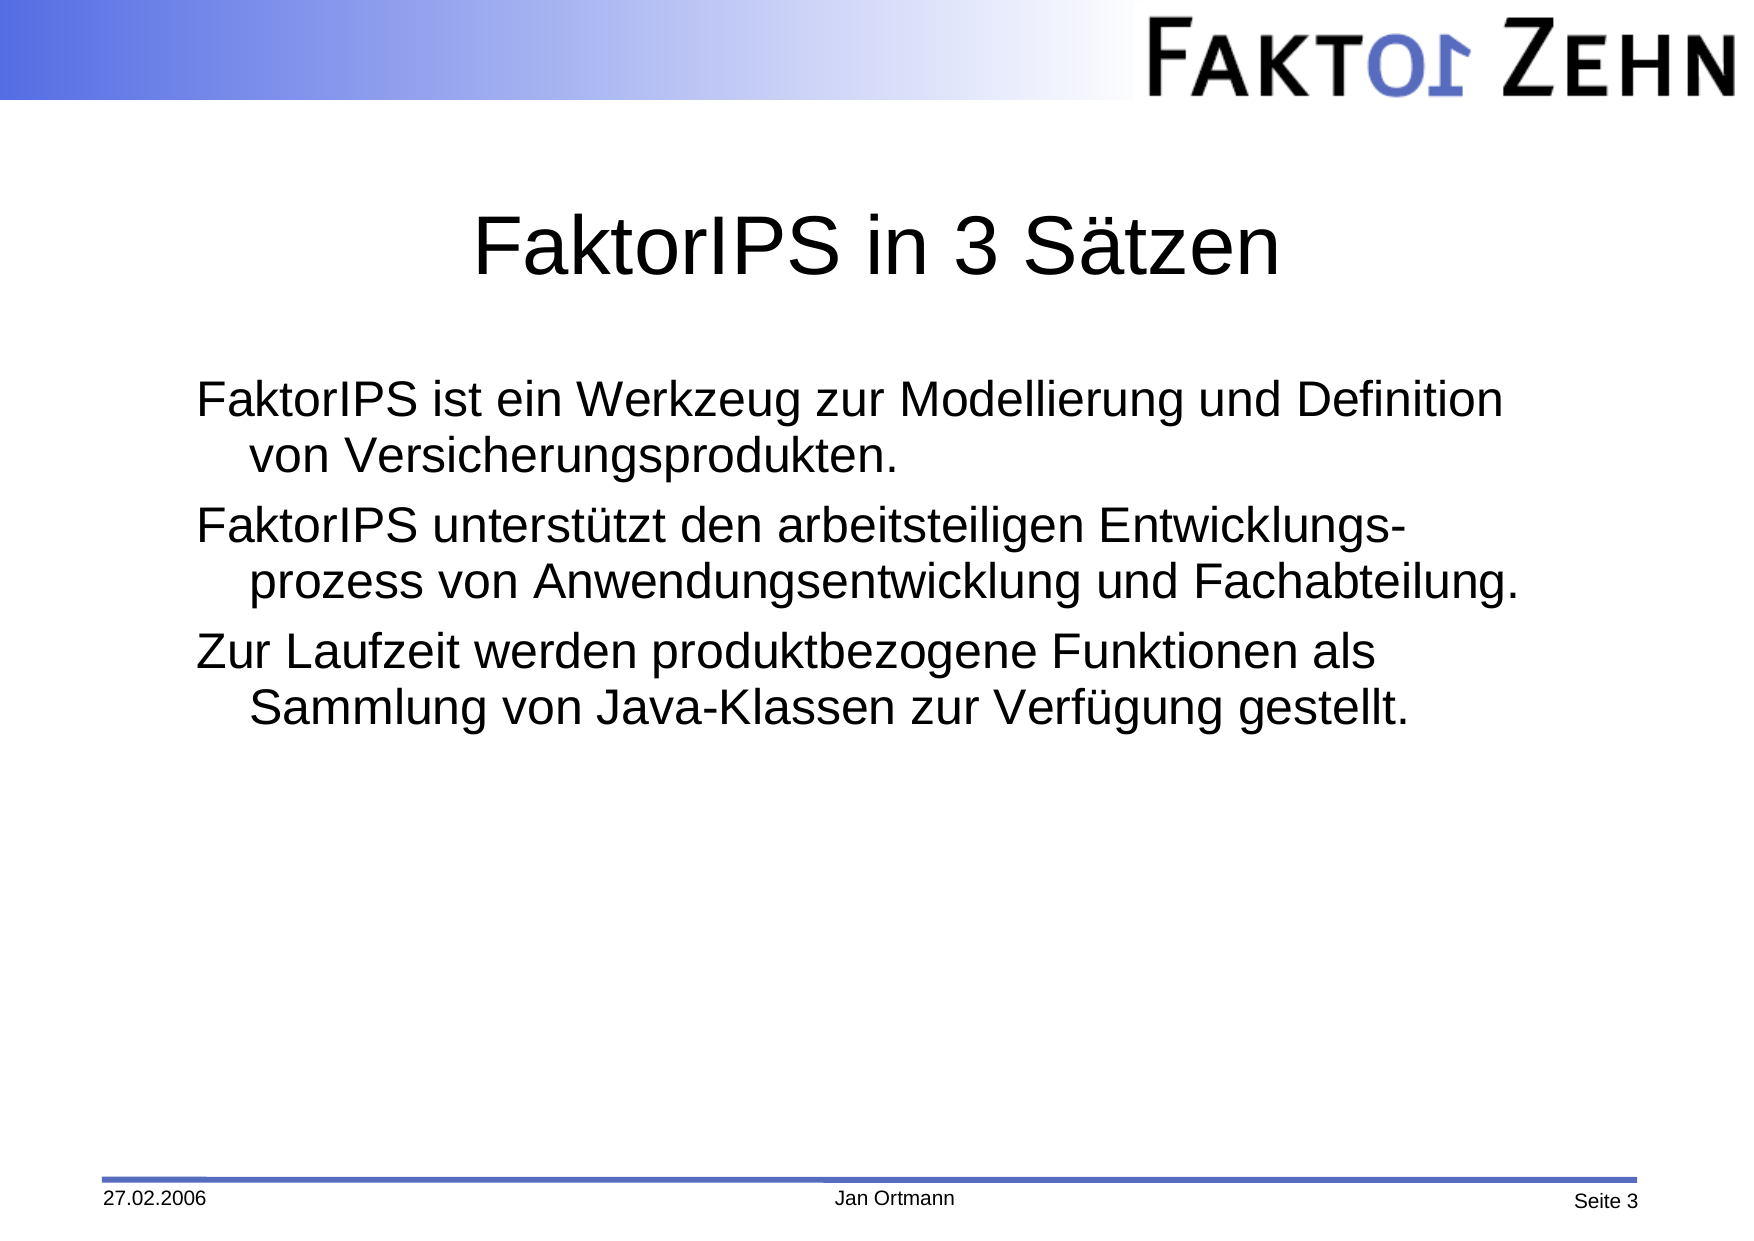

# FaktorIPS in 3 Sätzen
FaktorIPS ist ein Werkzeug zur Modellierung und Definition von Versicherungsprodukten.
FaktorIPS unterstützt den arbeitsteiligen Entwicklungs-prozess von Anwendungsentwicklung und Fachabteilung.
Zur Laufzeit werden produktbezogene Funktionen als Sammlung von Java-Klassen zur Verfügung gestellt.